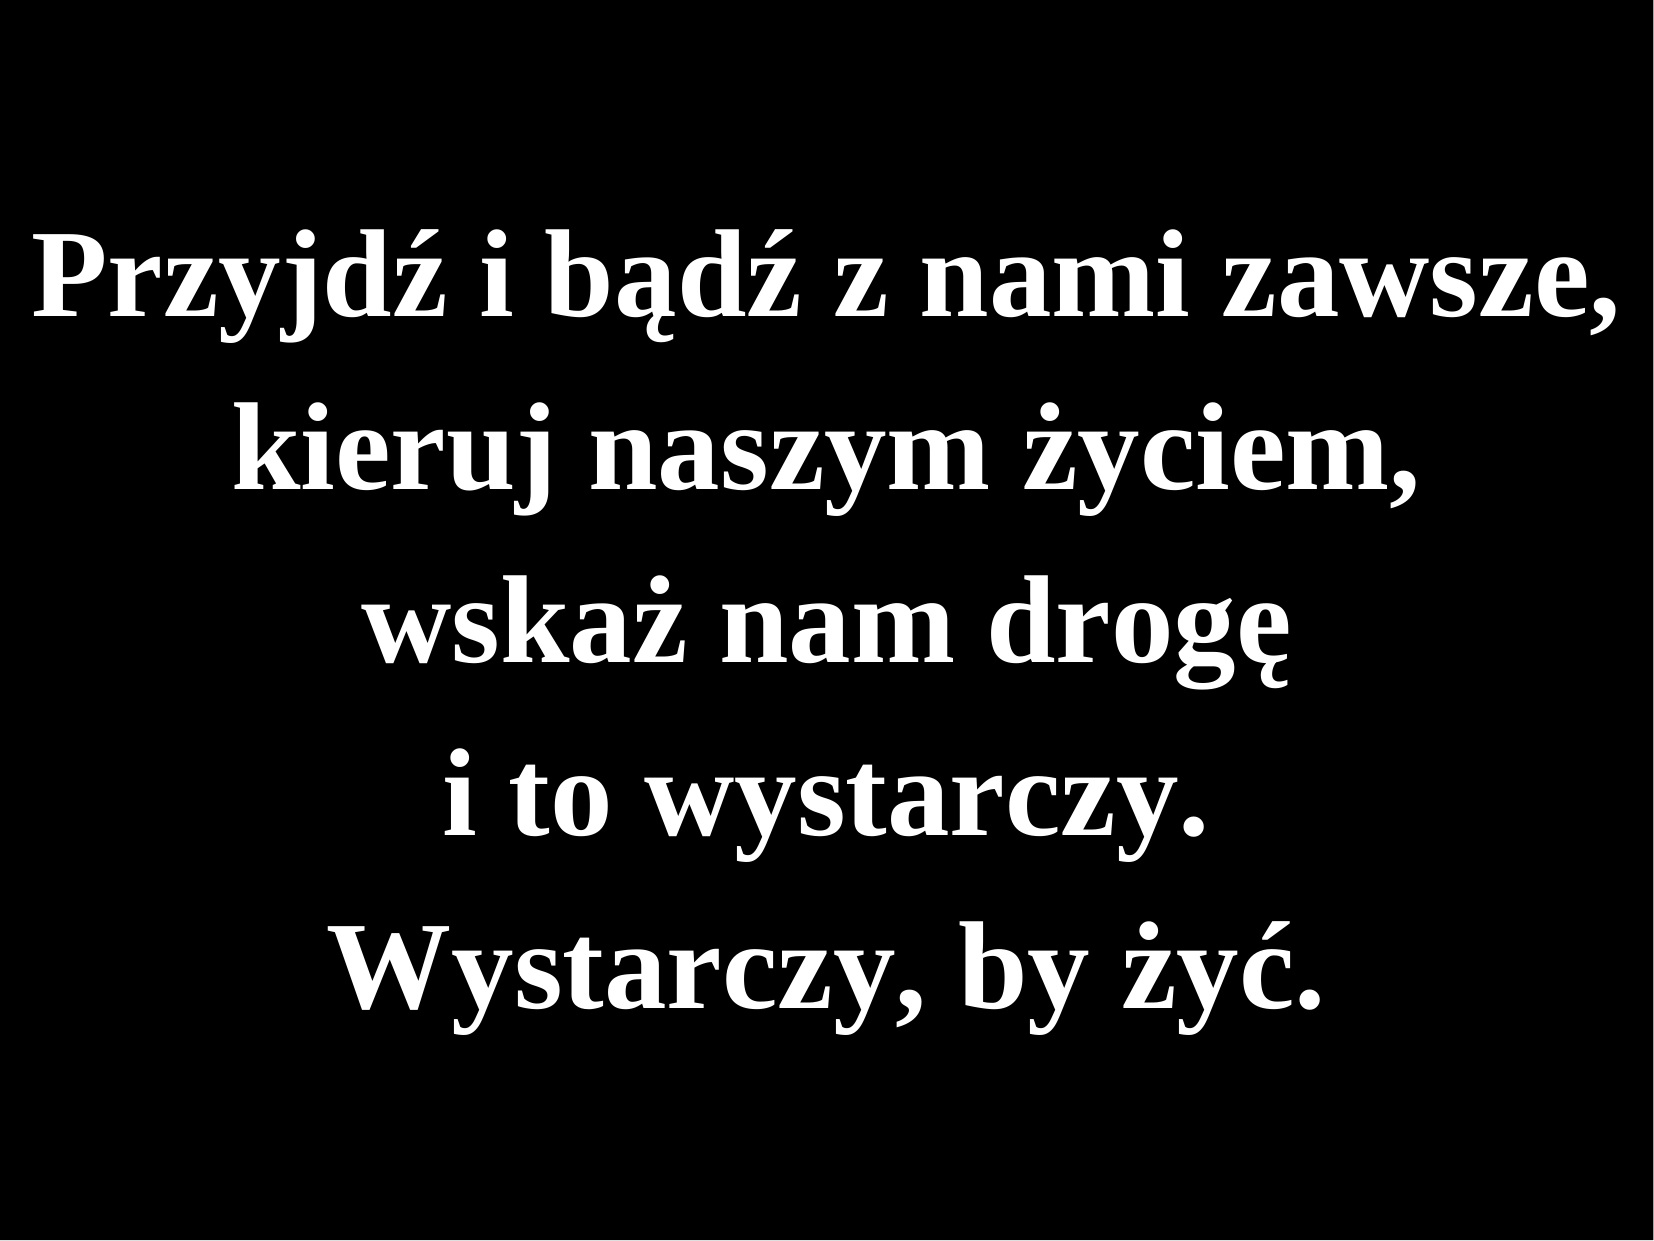

# Przyjdź i bądź z nami zawsze, ppp kieruj naszym życiem, ppp wskaż nam drogę ppp i to wystarczy. ppp Wystarczy, by żyć.